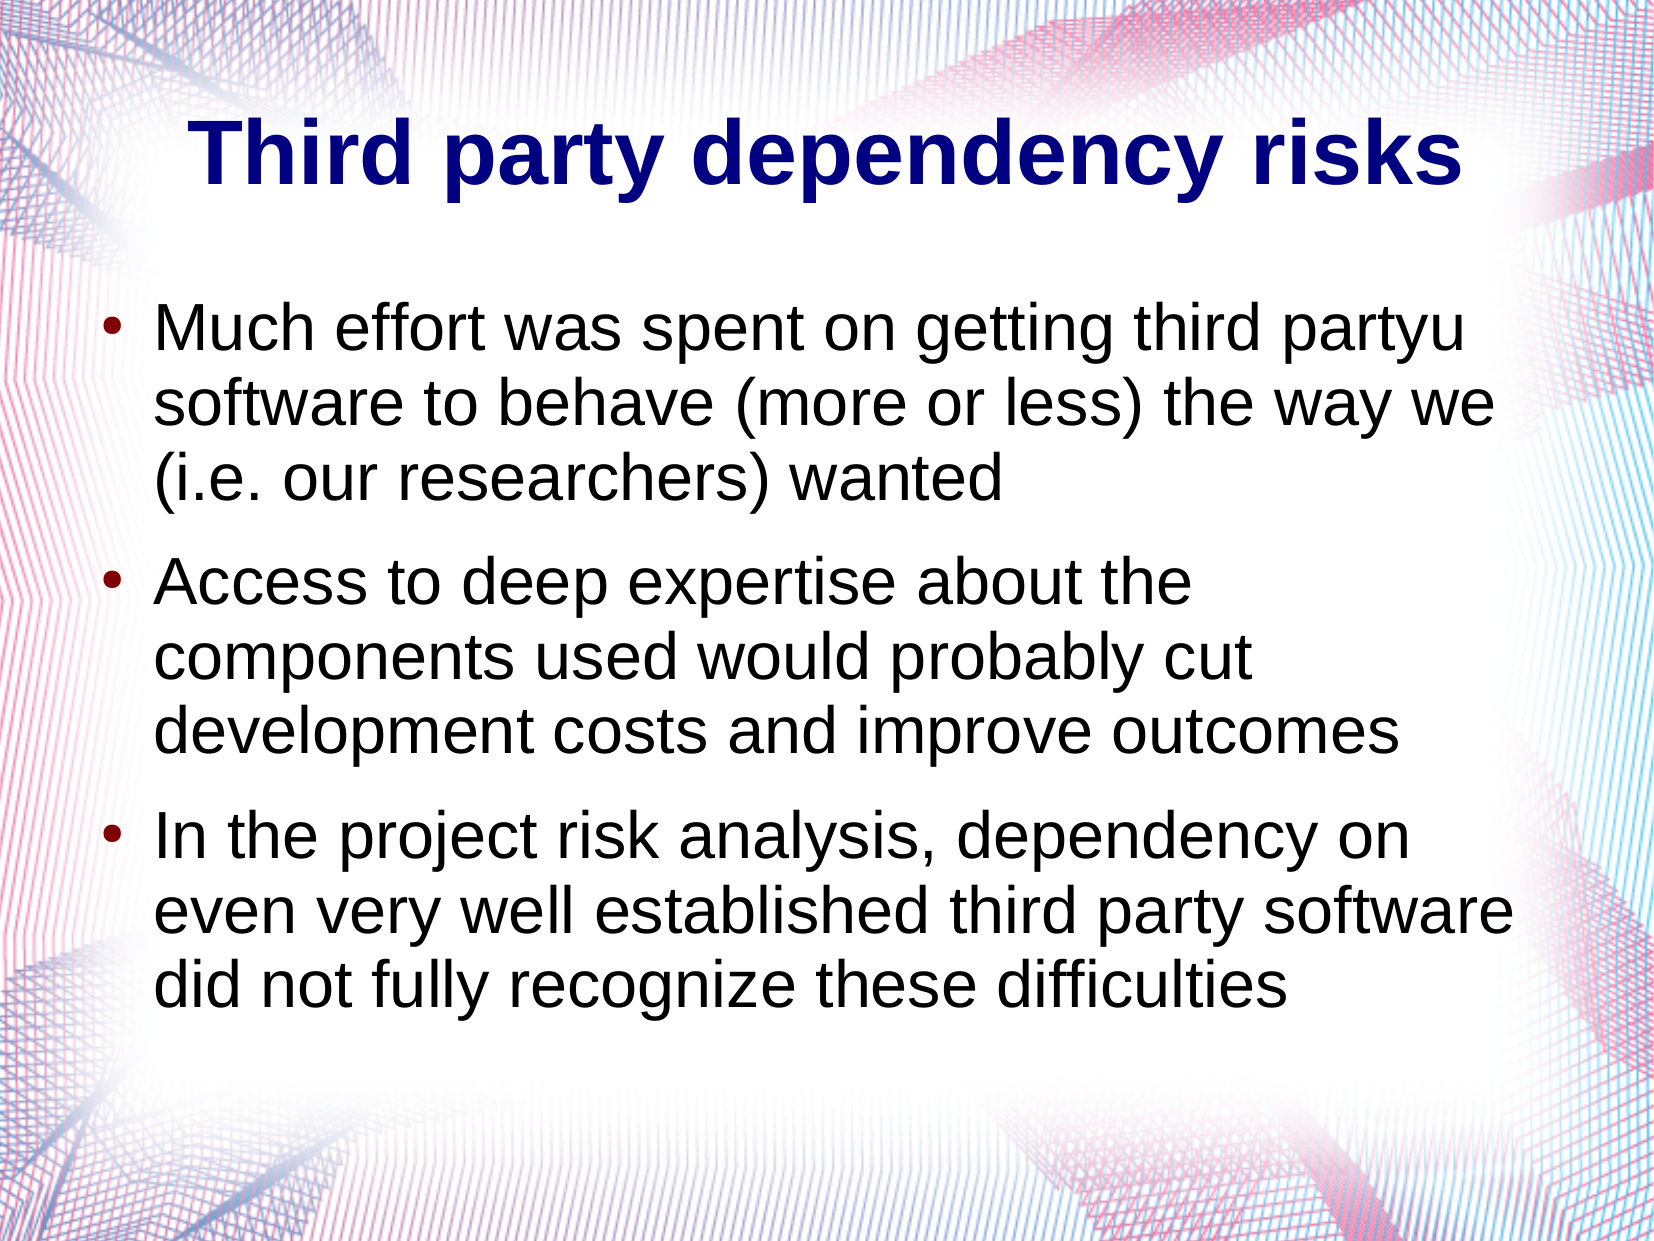

# Third party dependency risks
Much effort was spent on getting third partyu software to behave (more or less) the way we (i.e. our researchers) wanted
Access to deep expertise about the components used would probably cut development costs and improve outcomes
In the project risk analysis, dependency on even very well established third party software did not fully recognize these difficulties